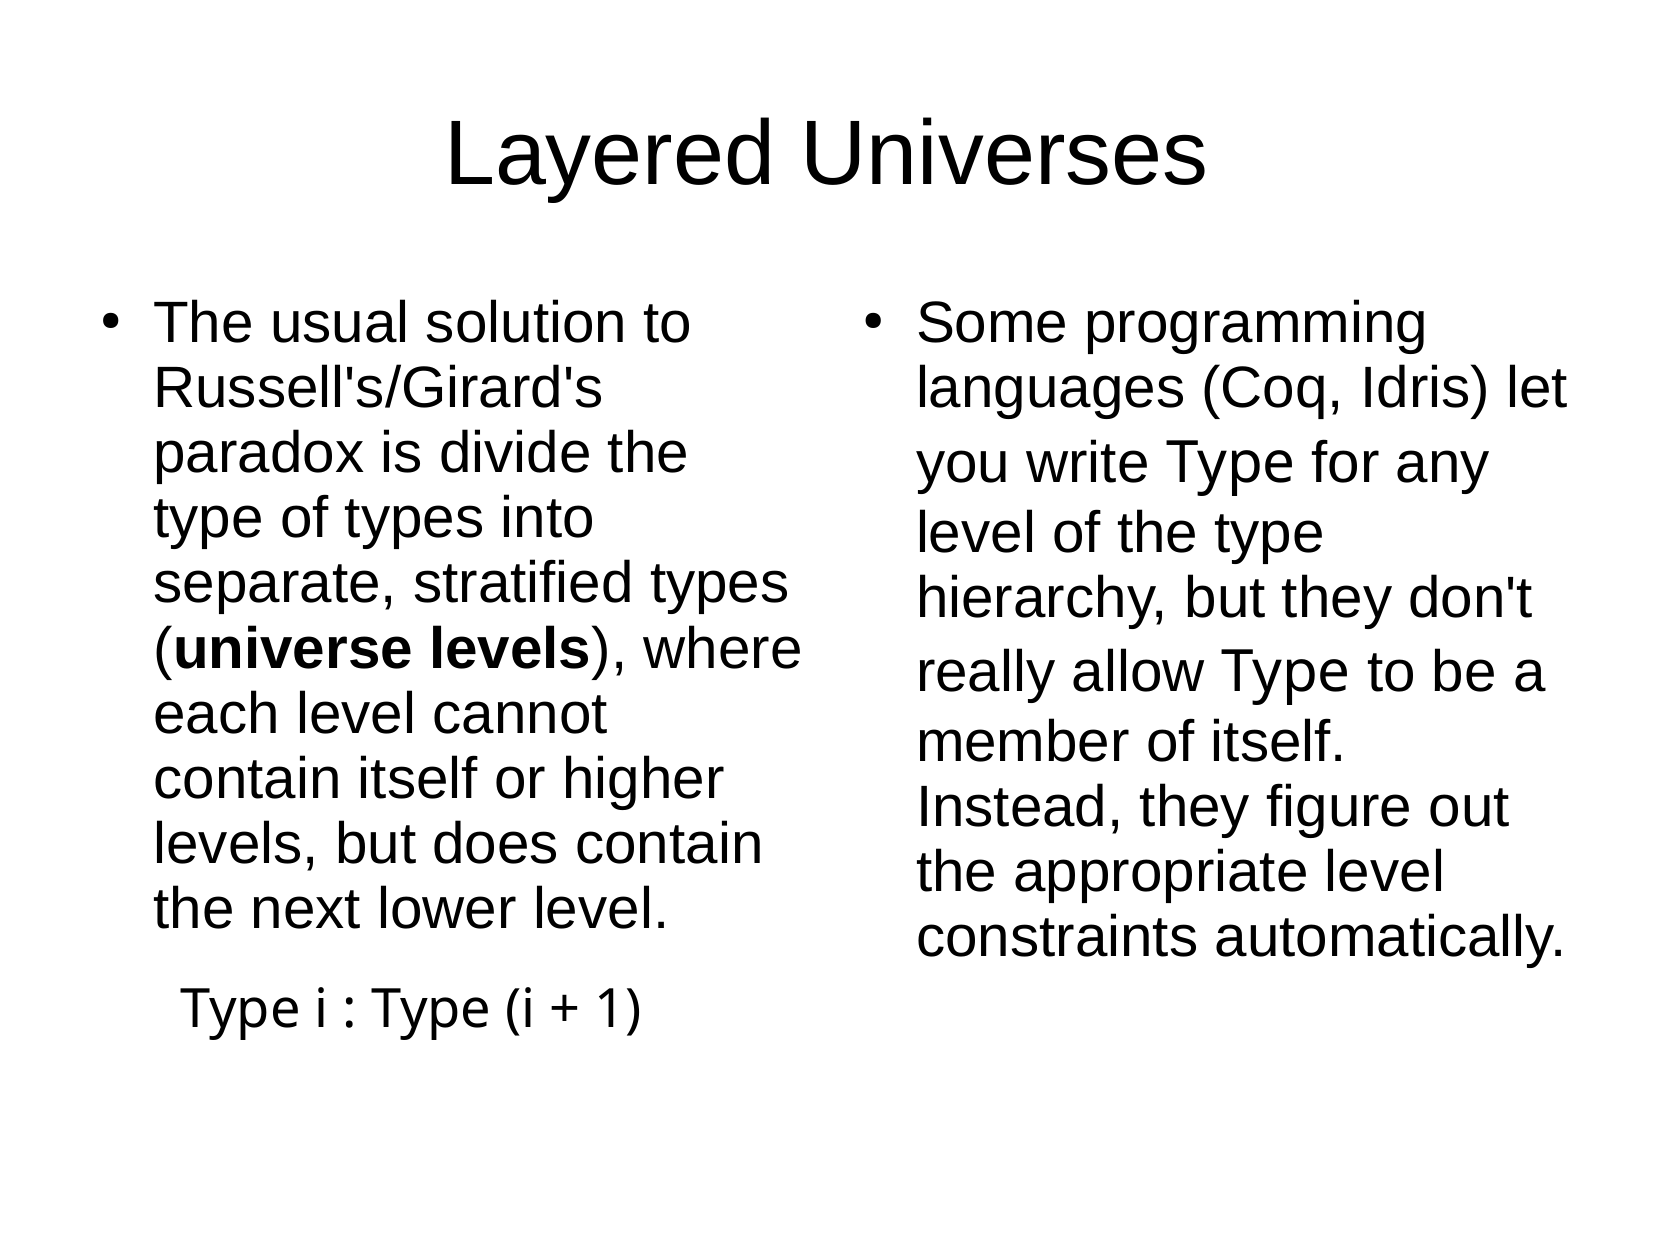

# Layered Universes
The usual solution to Russell's/Girard's paradox is divide the type of types into separate, stratified types (universe levels), where each level cannot contain itself or higher levels, but does contain the next lower level.
 Type i : Type (i + 1)
Some programming languages (Coq, Idris) let you write Type for any level of the type hierarchy, but they don't really allow Type to be a member of itself. Instead, they figure out the appropriate level constraints automatically.